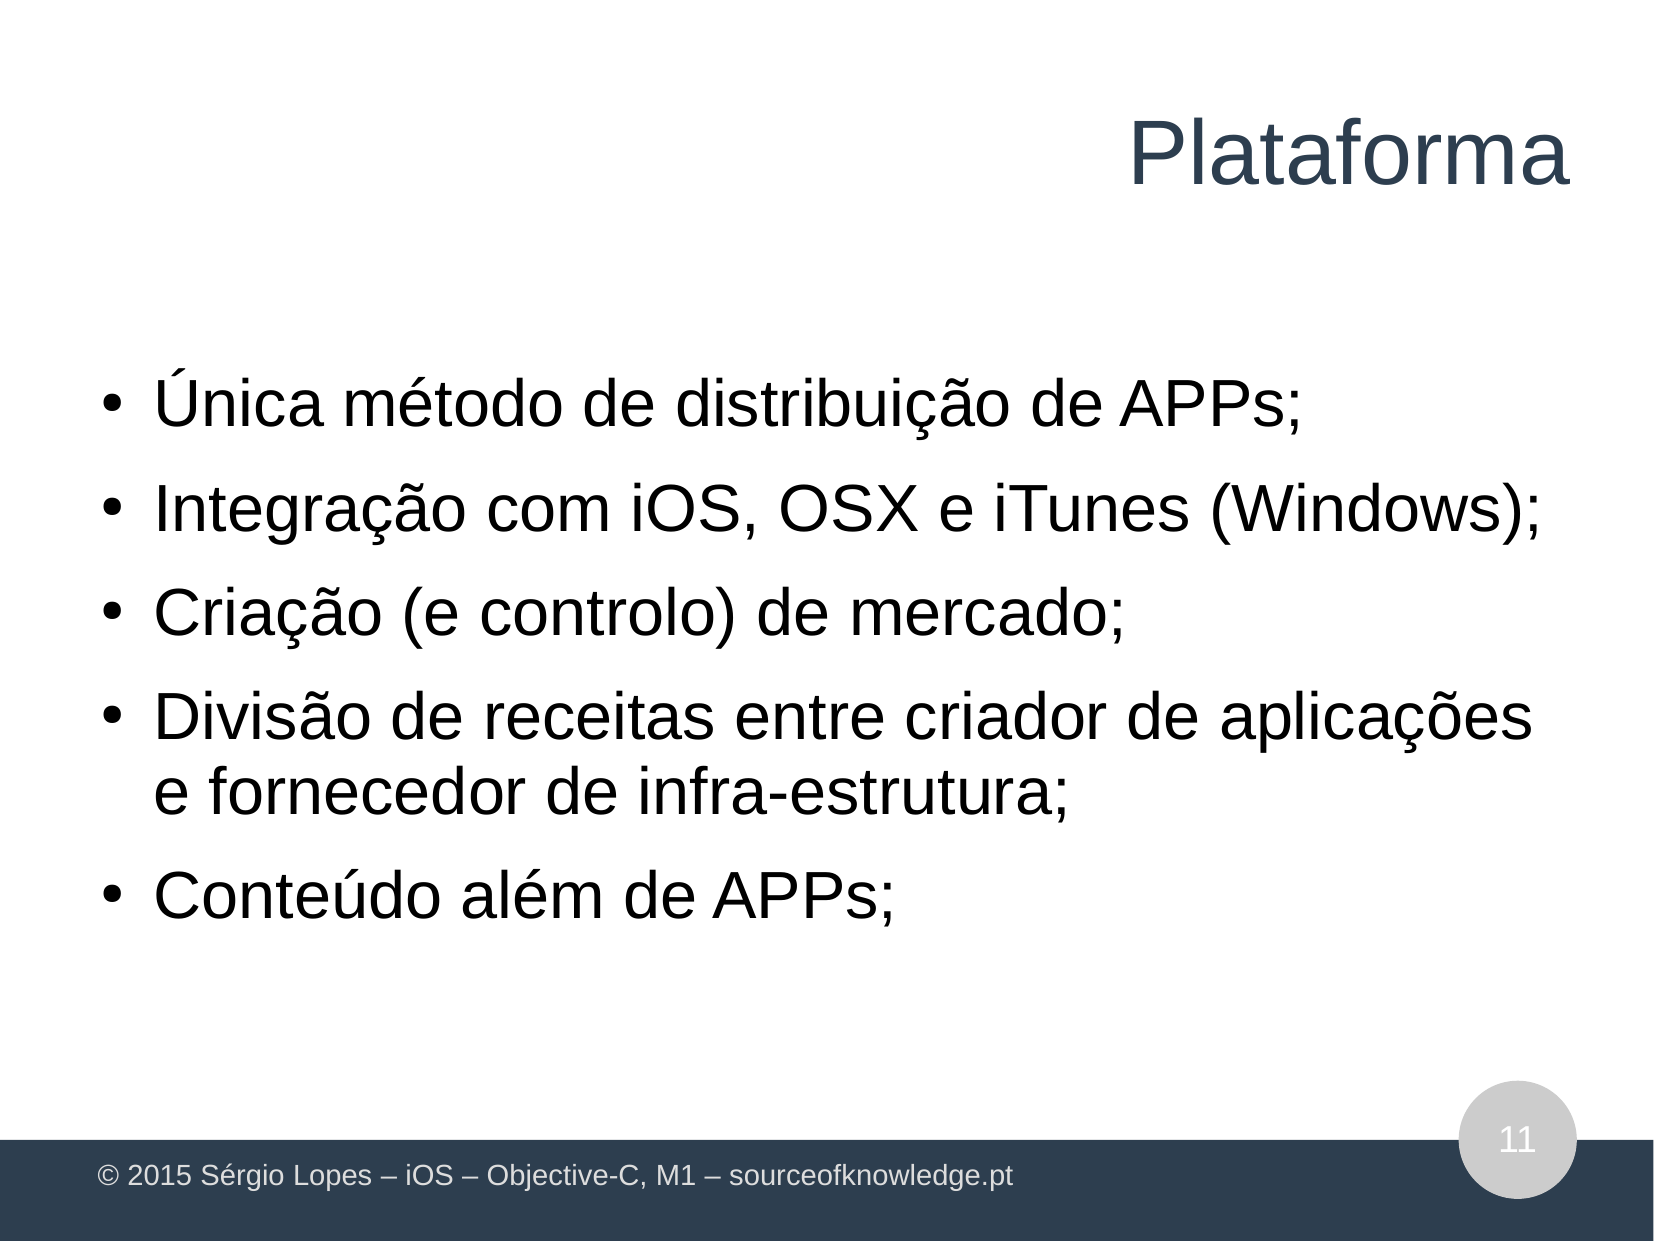

# Plataforma
Única método de distribuição de APPs;
Integração com iOS, OSX e iTunes (Windows);
Criação (e controlo) de mercado;
Divisão de receitas entre criador de aplicações e fornecedor de infra-estrutura;
Conteúdo além de APPs;
11
© 2015 Sérgio Lopes – iOS – Objective-C, M1 – sourceofknowledge.pt